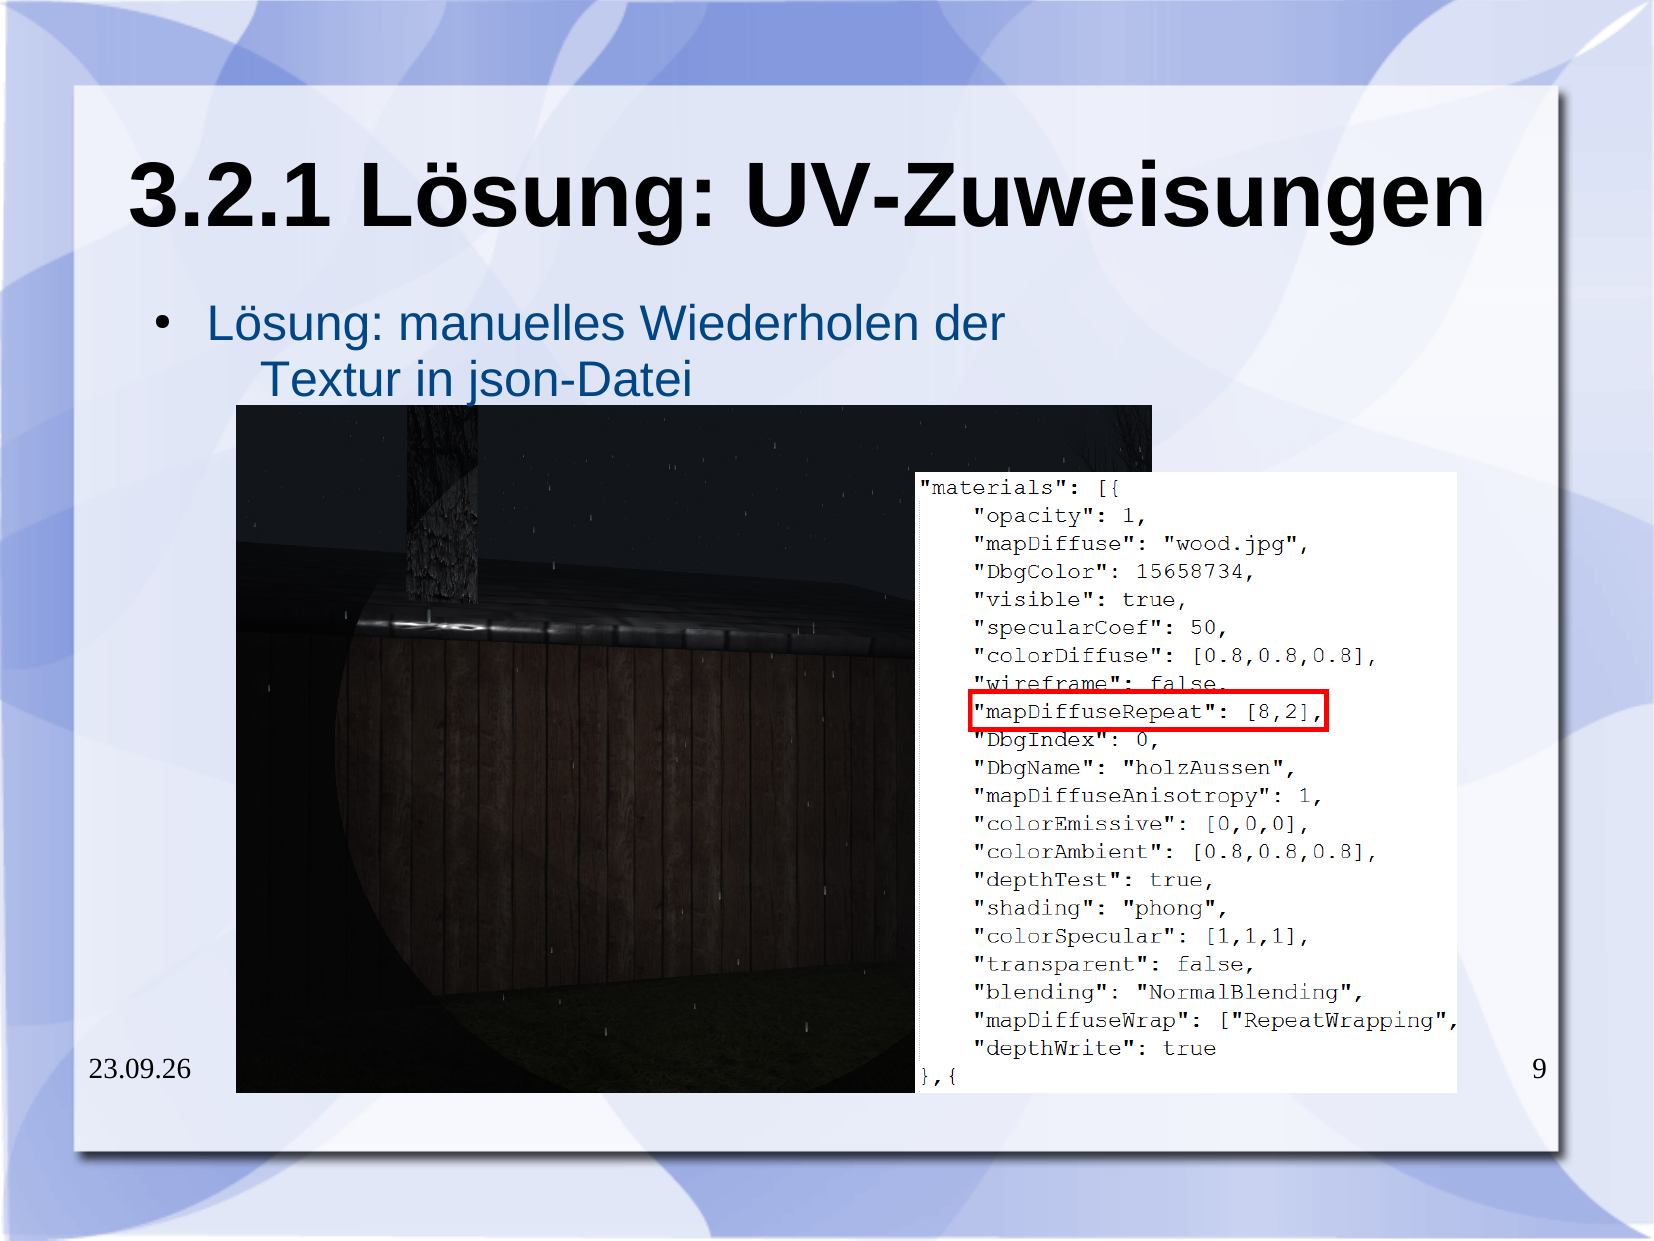

# 3.2.1 Lösung: UV-Zuweisungen
Lösung: manuelles Wiederholen der Textur in json-Datei
9